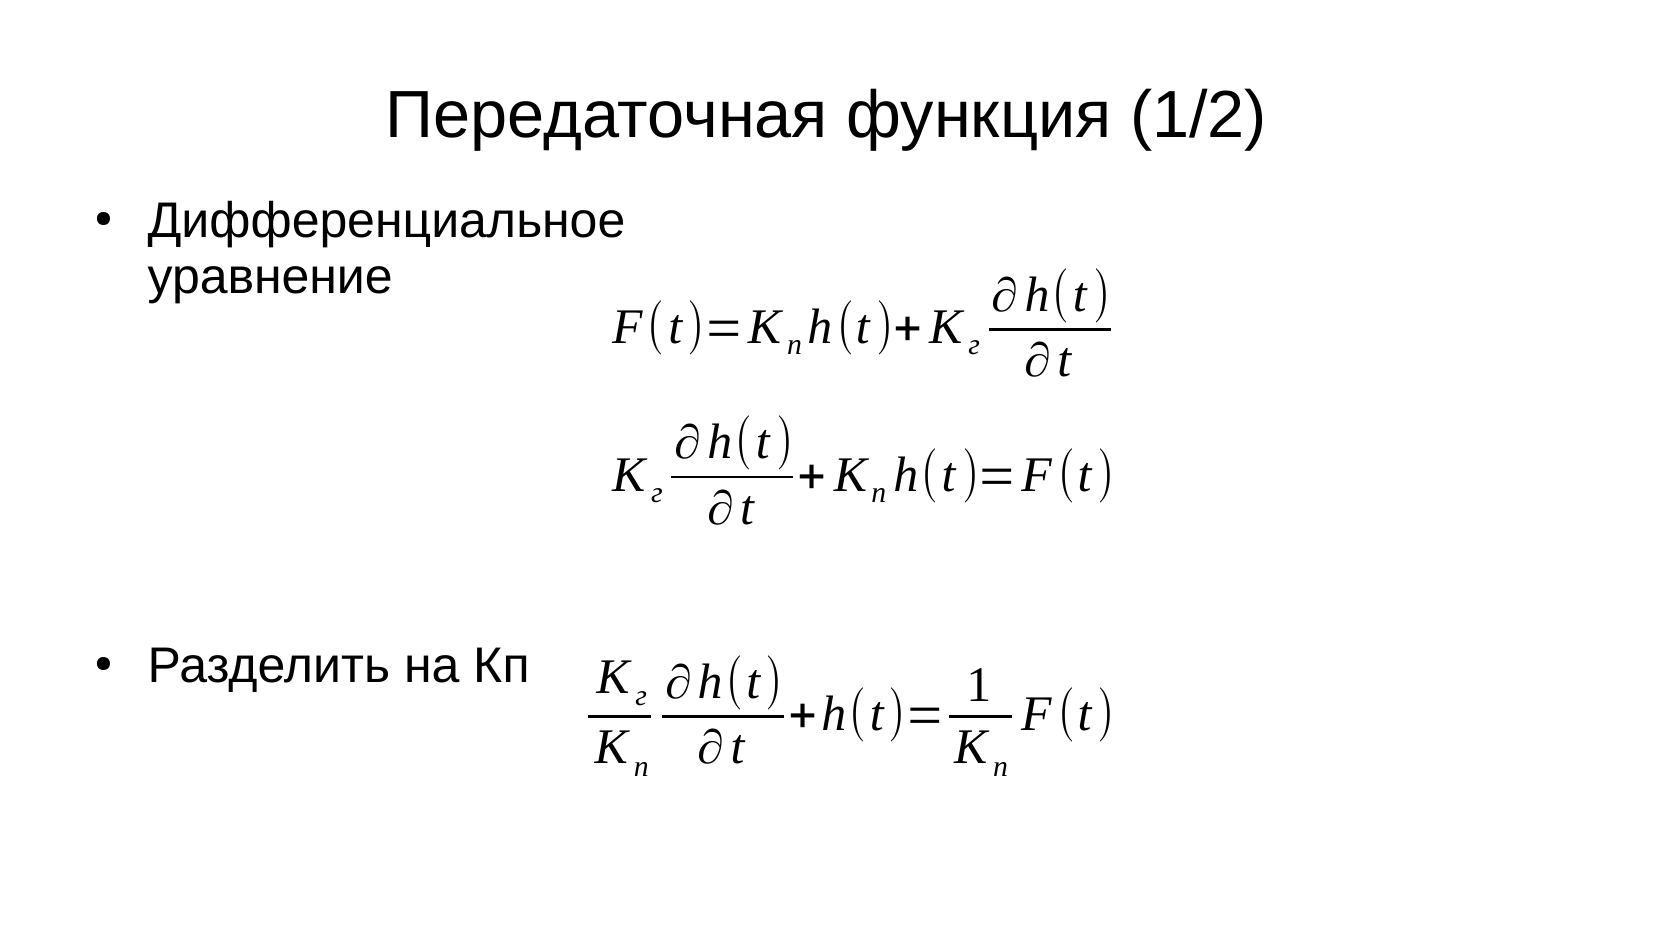

# Передаточная функция (1/2)
Дифференциальное уравнение
Разделить на Кп